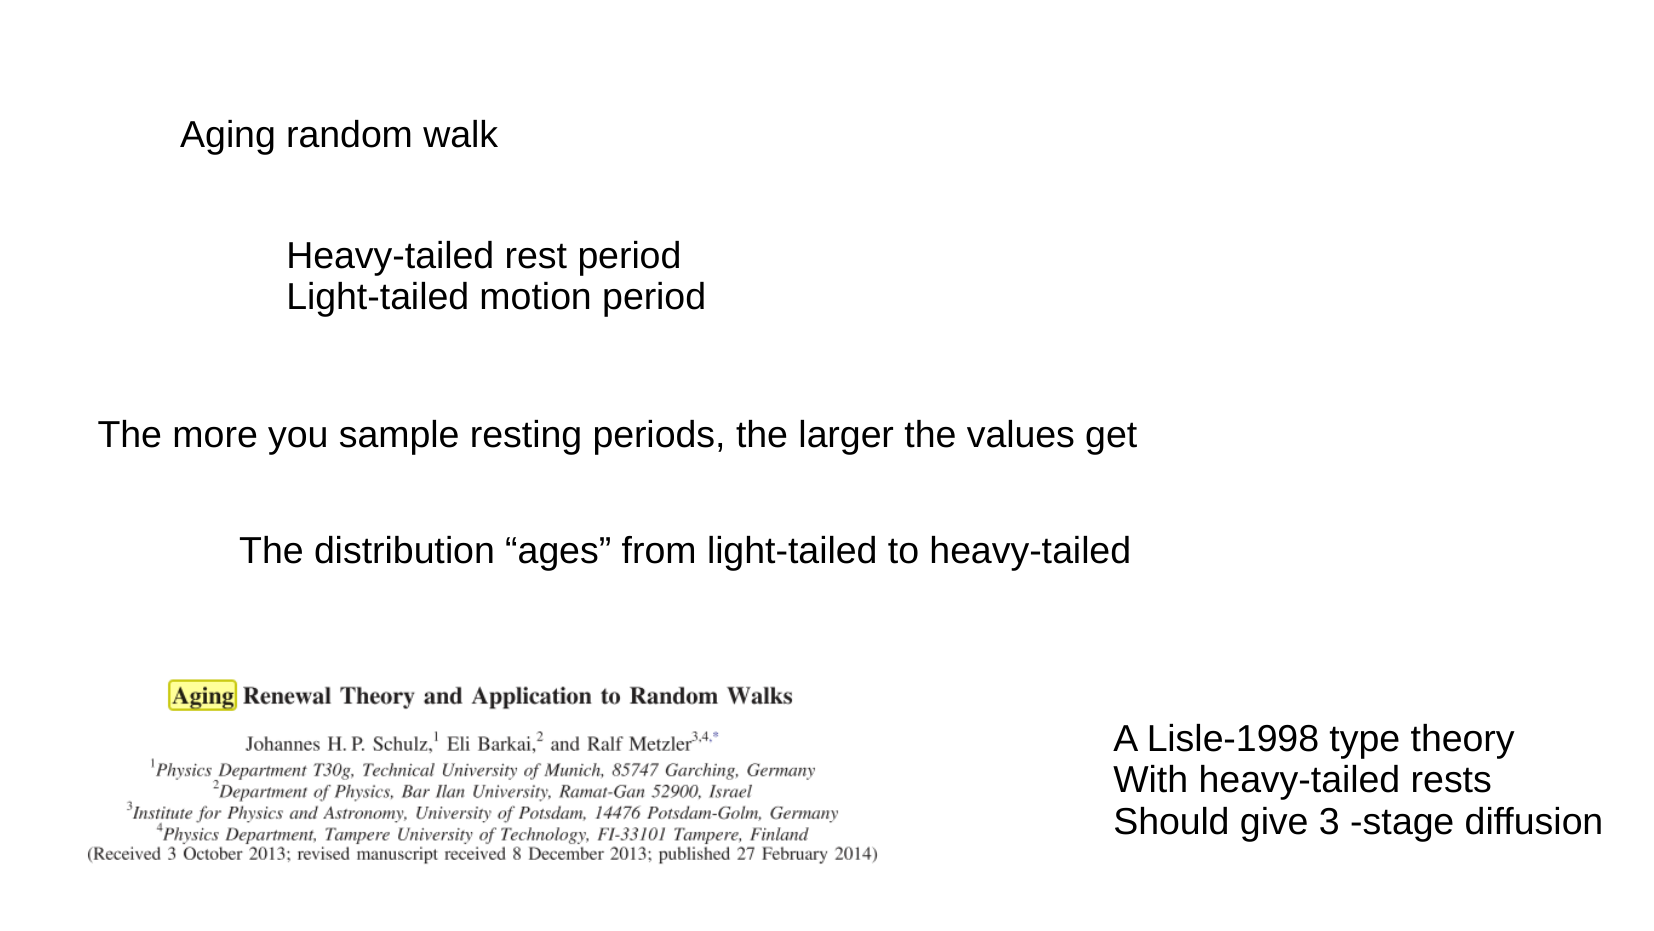

Aging random walk
Heavy-tailed rest period
Light-tailed motion period
The more you sample resting periods, the larger the values get
The distribution “ages” from light-tailed to heavy-tailed
A Lisle-1998 type theory
With heavy-tailed rests
Should give 3 -stage diffusion